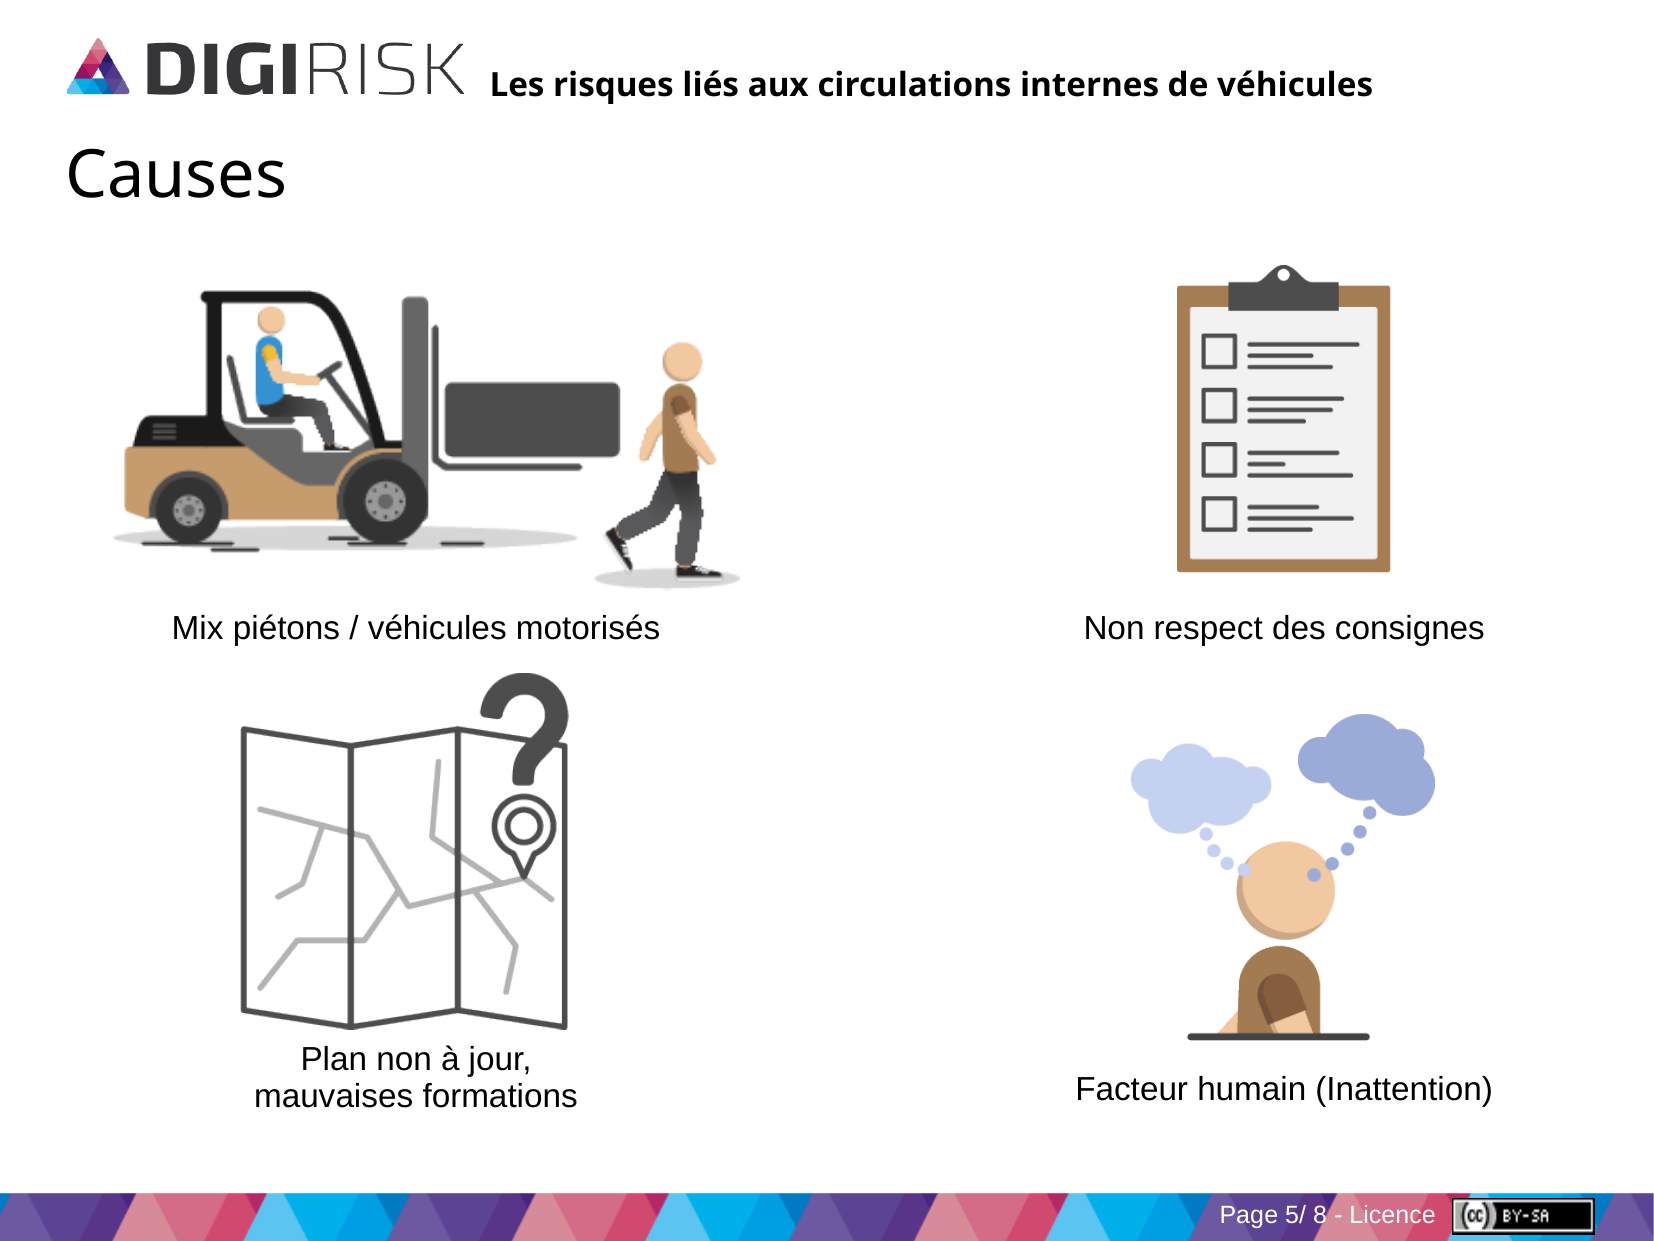

Les risques liés aux circulations internes de véhicules
# Causes
Mix piétons / véhicules motorisés
Non respect des consignes
Plan non à jour,
mauvaises formations
Facteur humain (Inattention)